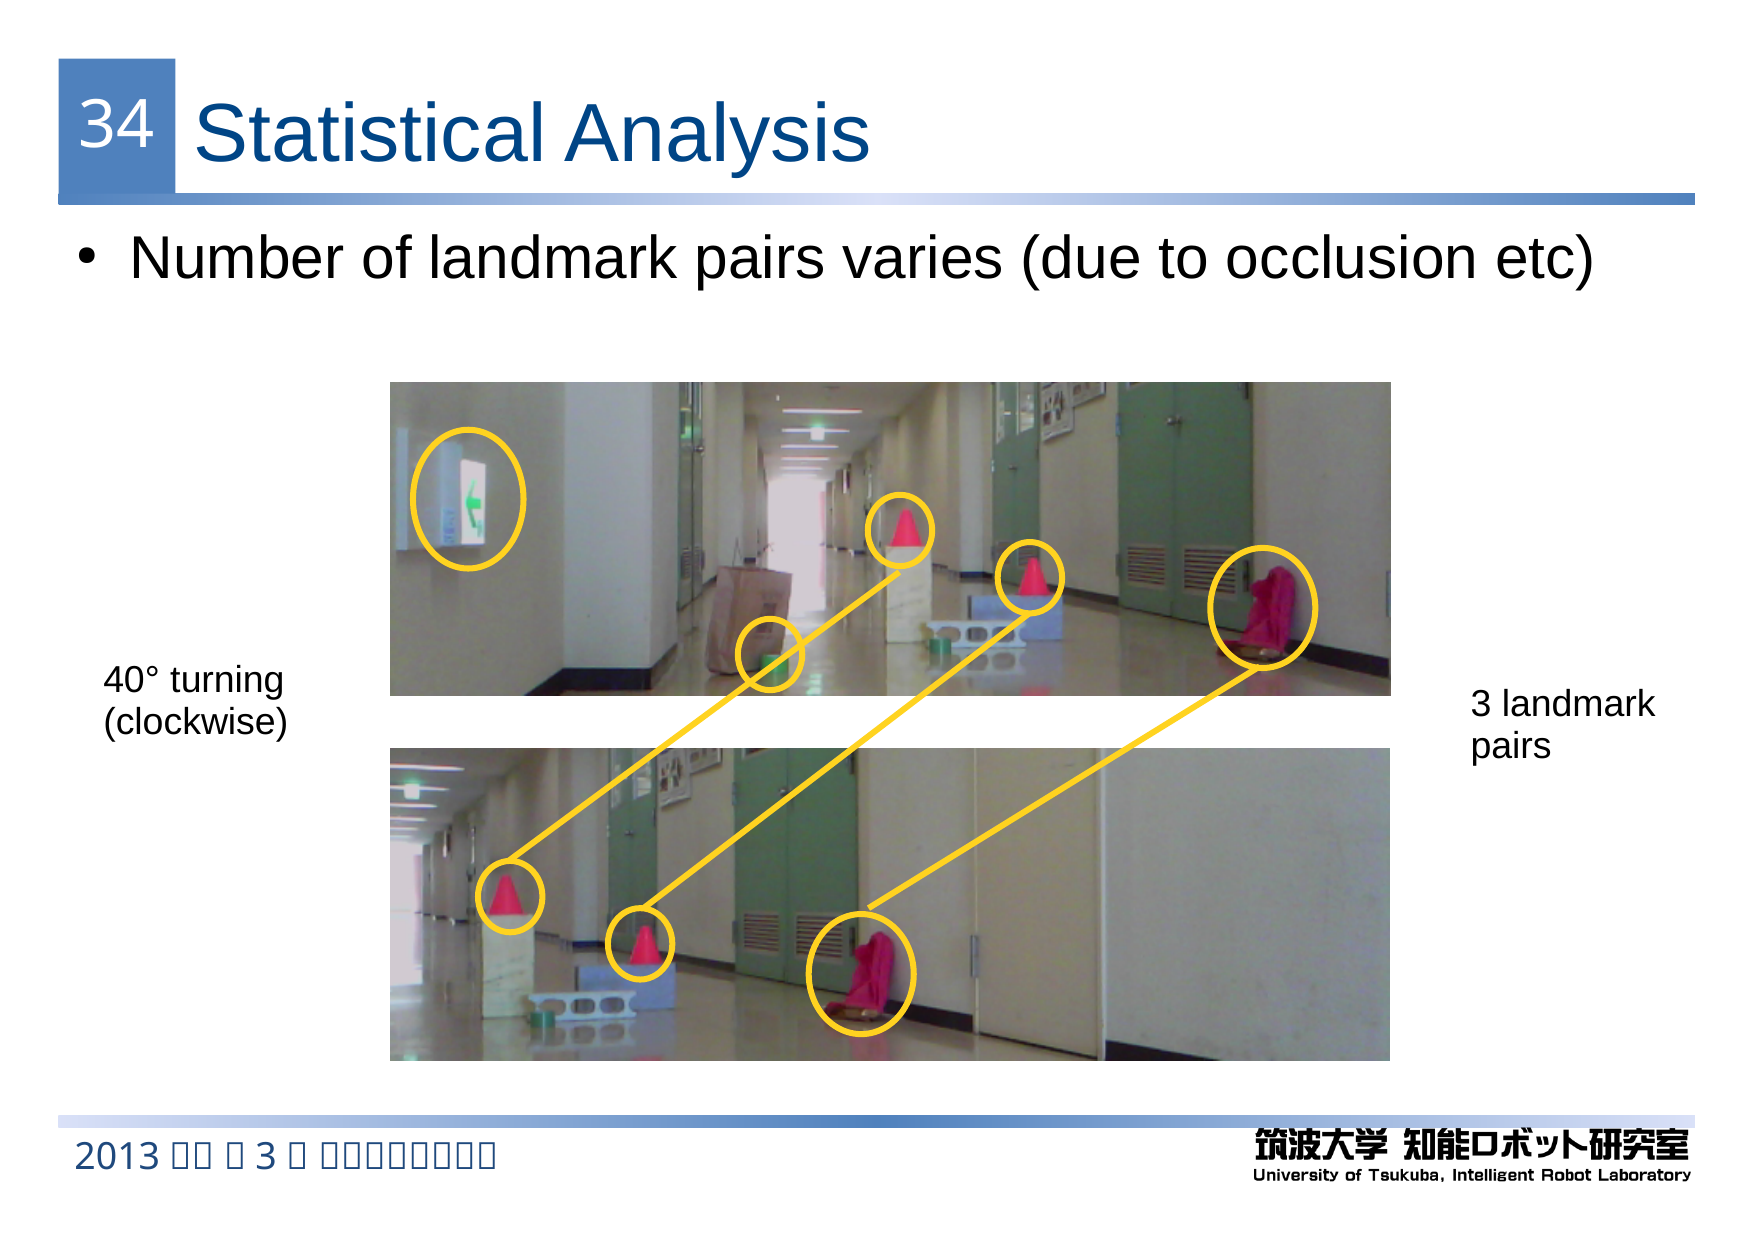

# Statistical Analysis
Number of landmark pairs varies (due to occlusion etc)
3 landmark pairs
40° turning (clockwise)